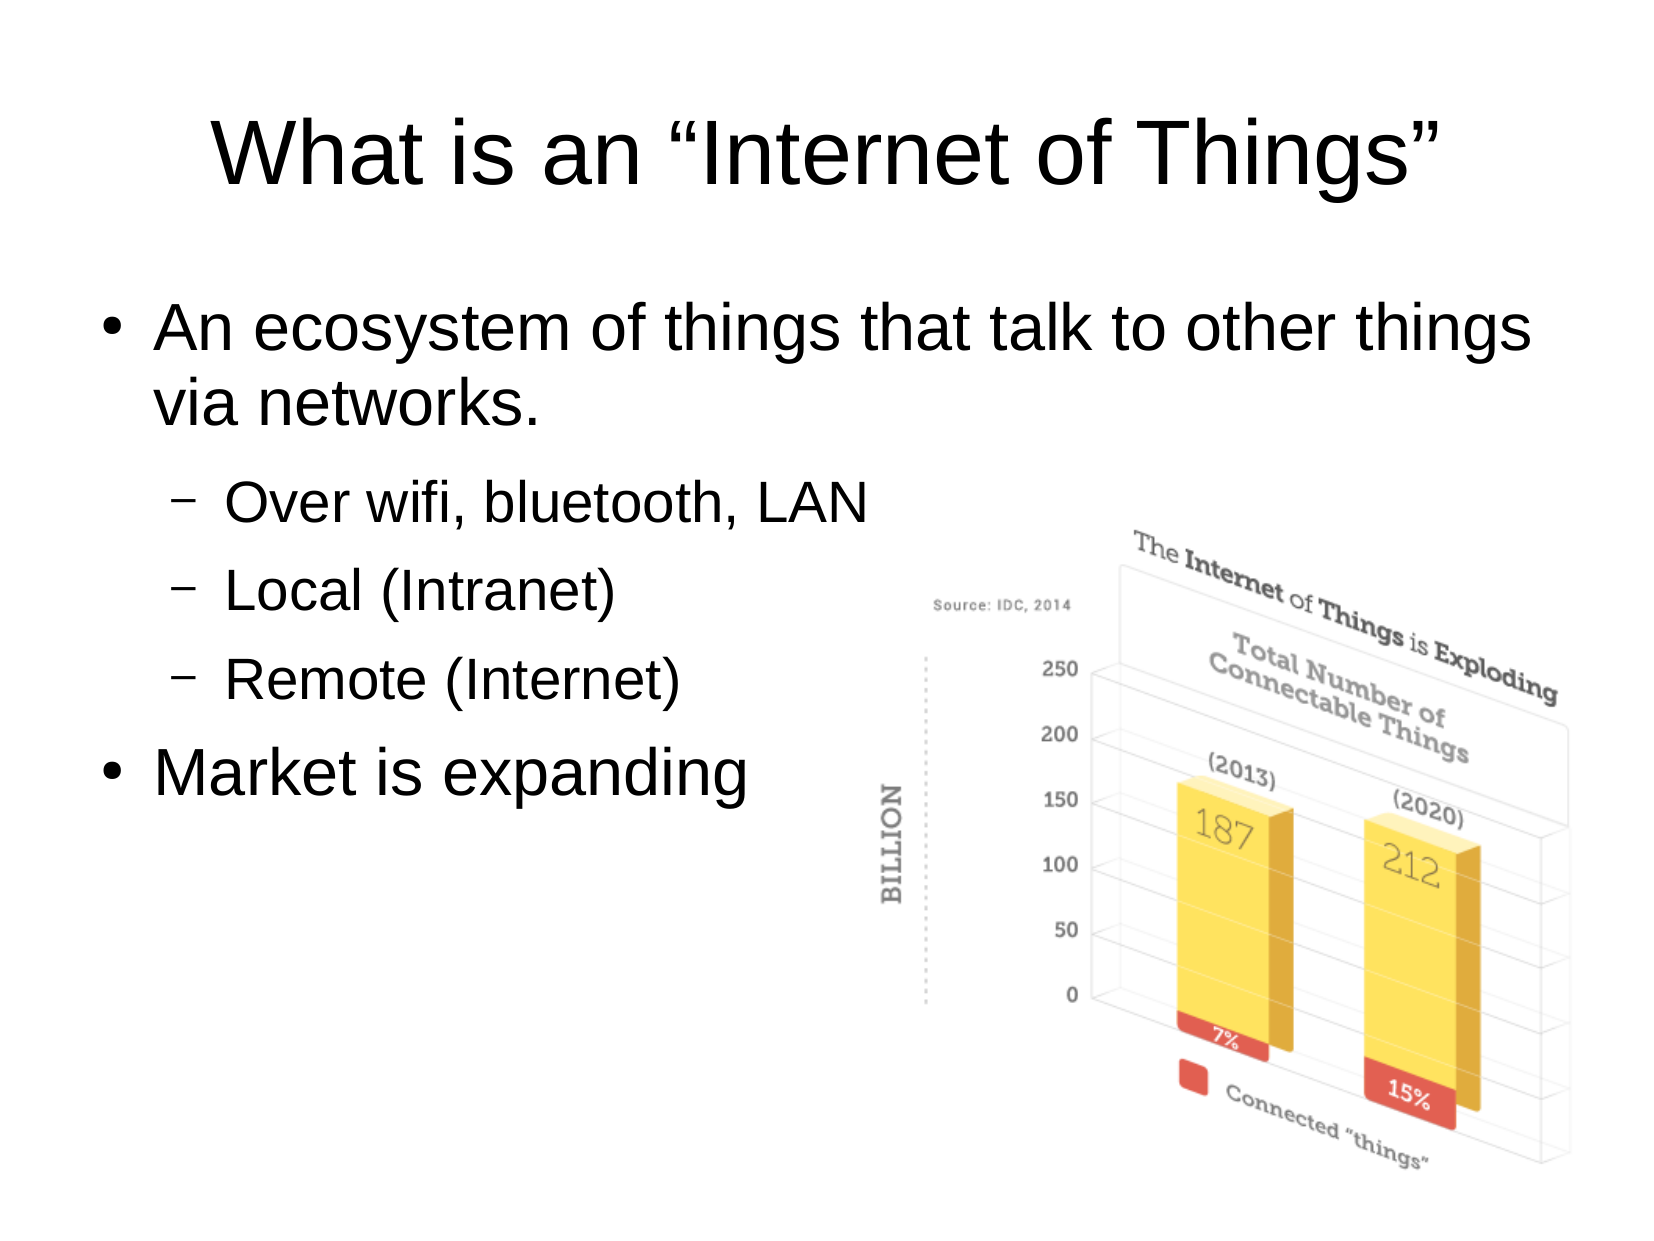

# What is an “Internet of Things”
An ecosystem of things that talk to other things via networks.
Over wifi, bluetooth, LAN
Local (Intranet)
Remote (Internet)
Market is expanding